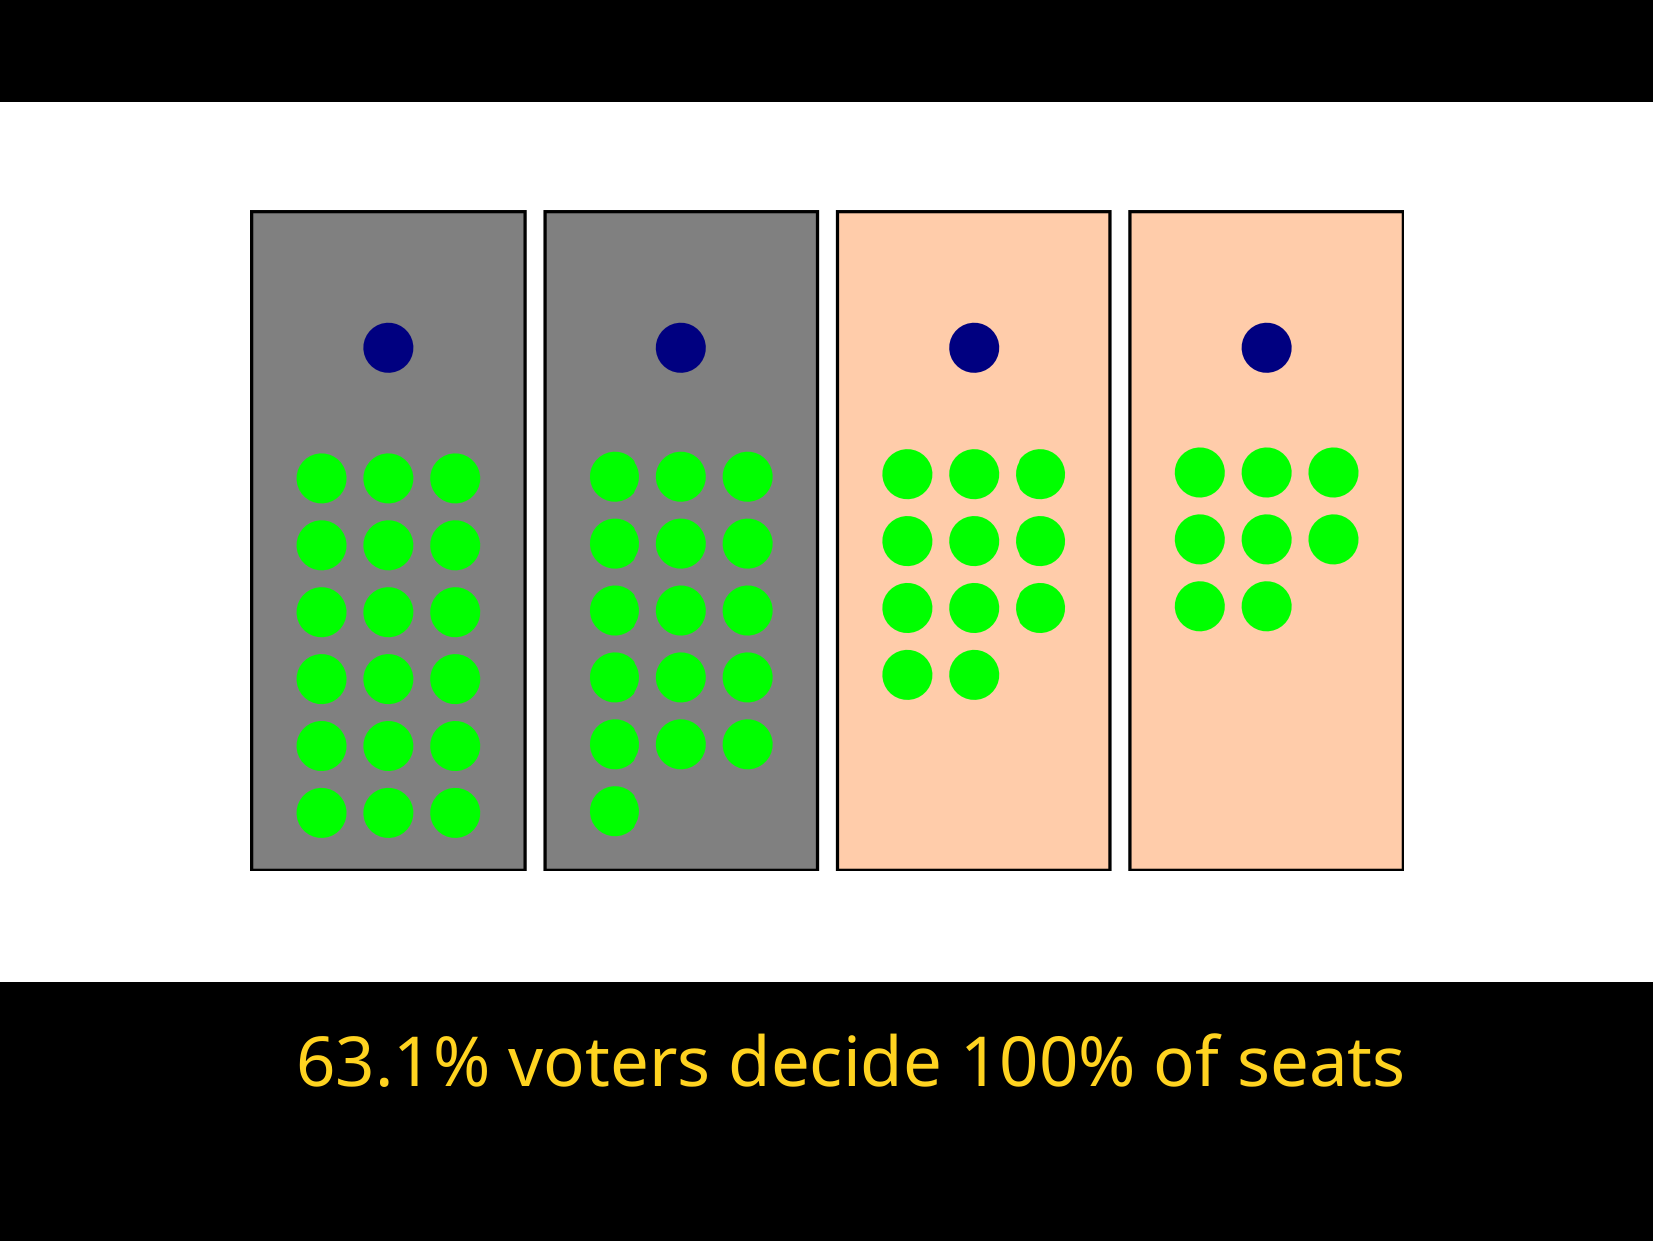

# 63.1% voters decide 100% of seats